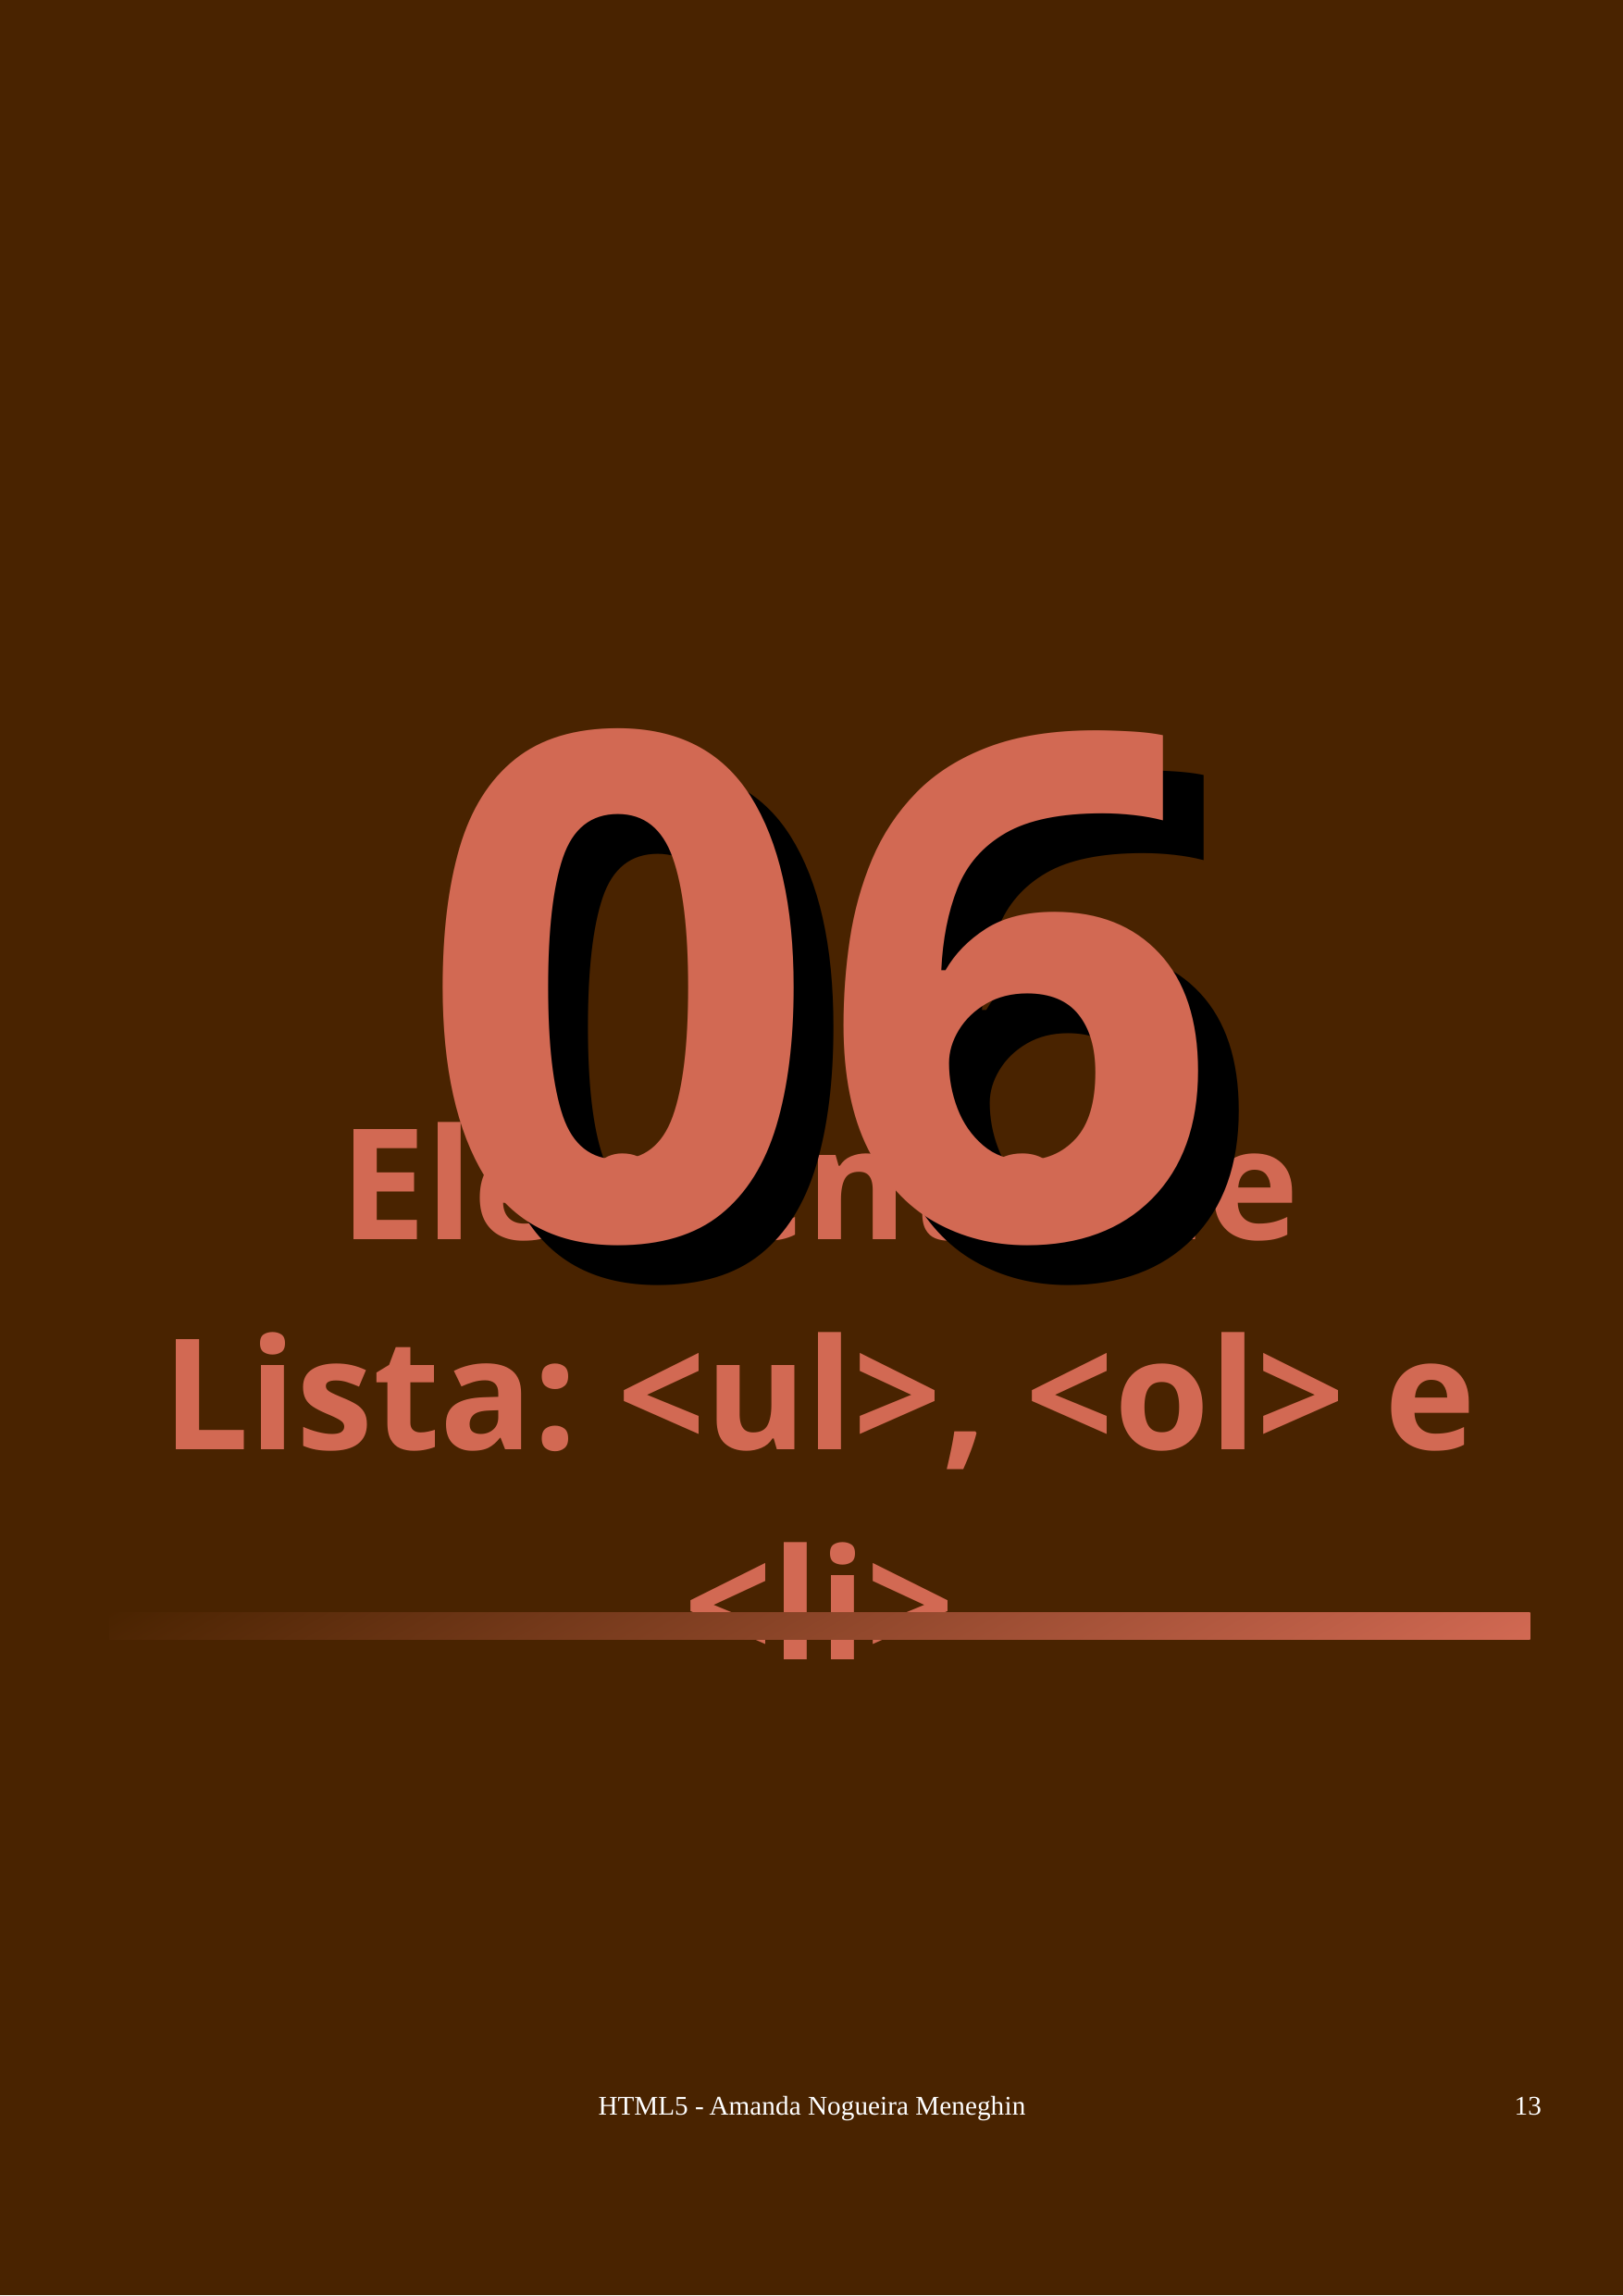

06
Elemento de Lista: <ul>, <ol> e <li>
HTML5 - Amanda Nogueira Meneghin
13